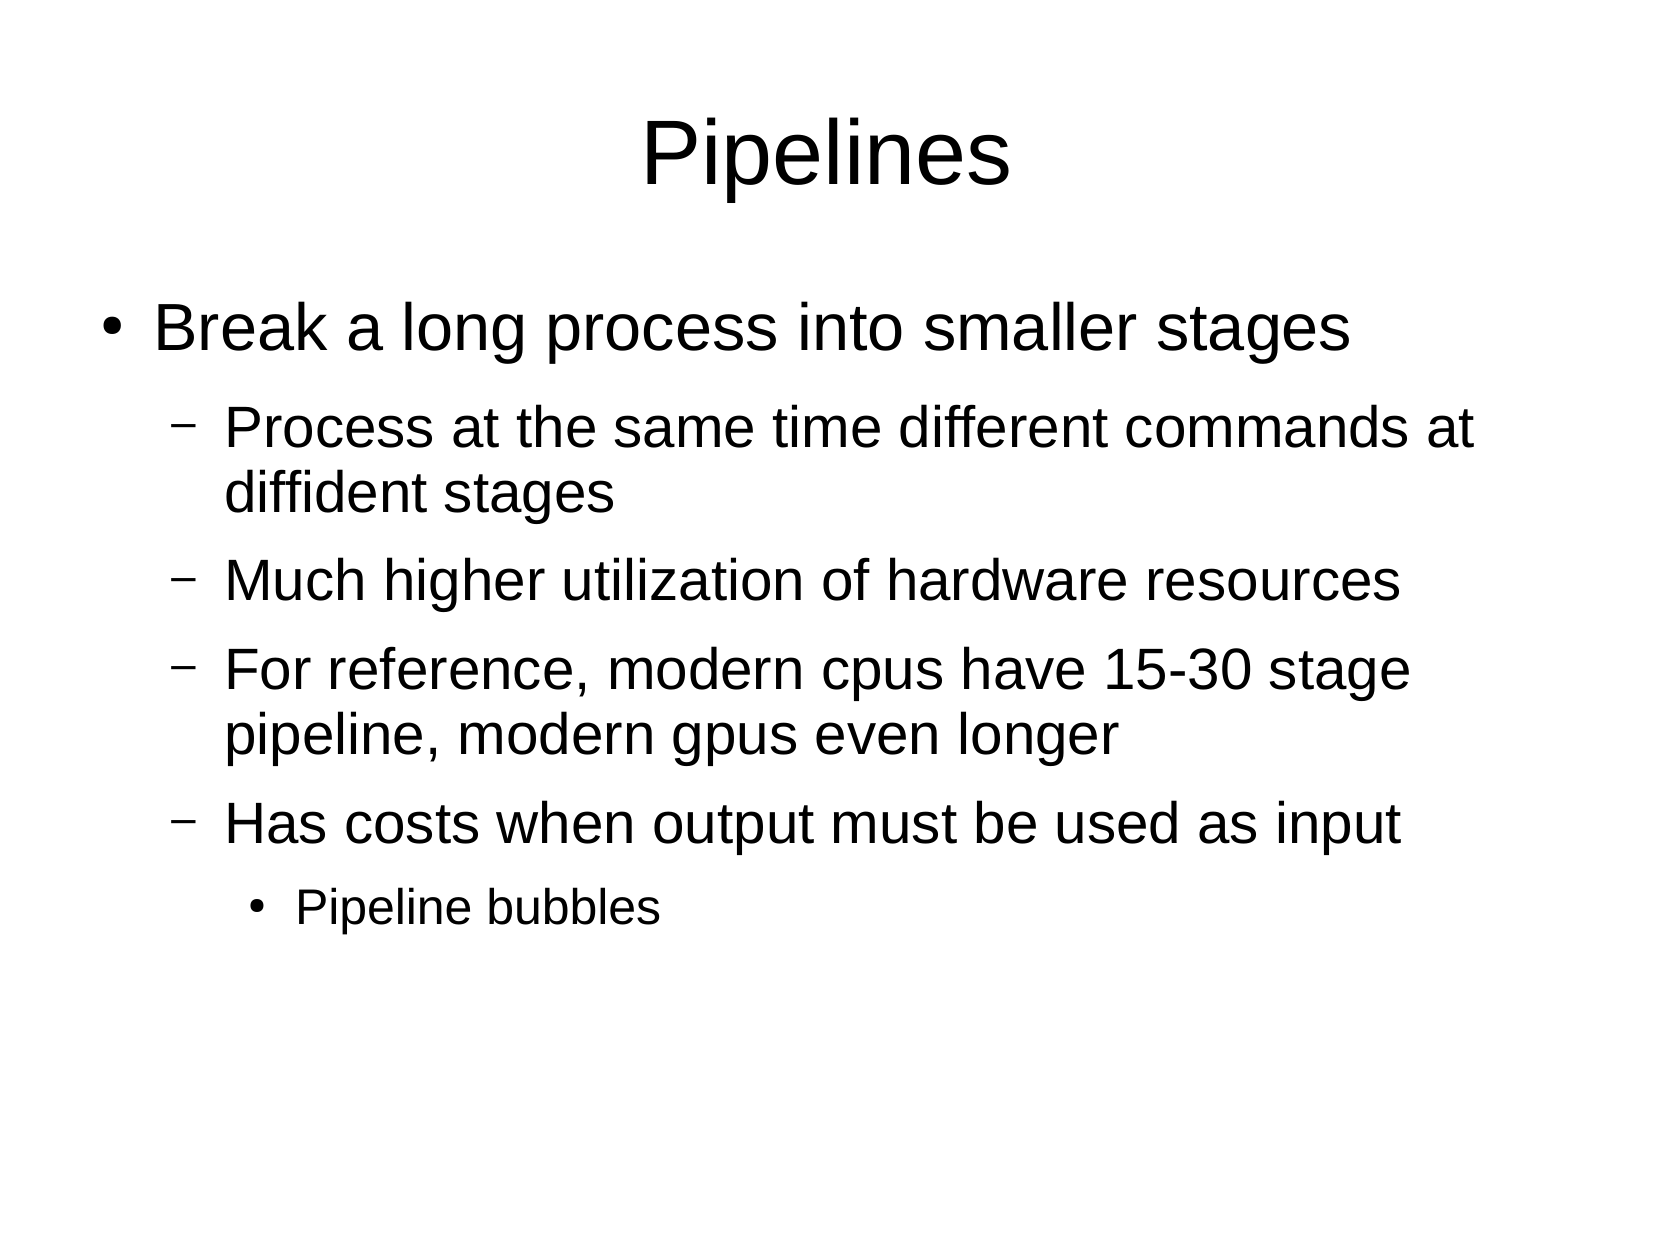

# Pipelines
Break a long process into smaller stages
Process at the same time different commands at diffident stages
Much higher utilization of hardware resources
For reference, modern cpus have 15-30 stage pipeline, modern gpus even longer
Has costs when output must be used as input
Pipeline bubbles